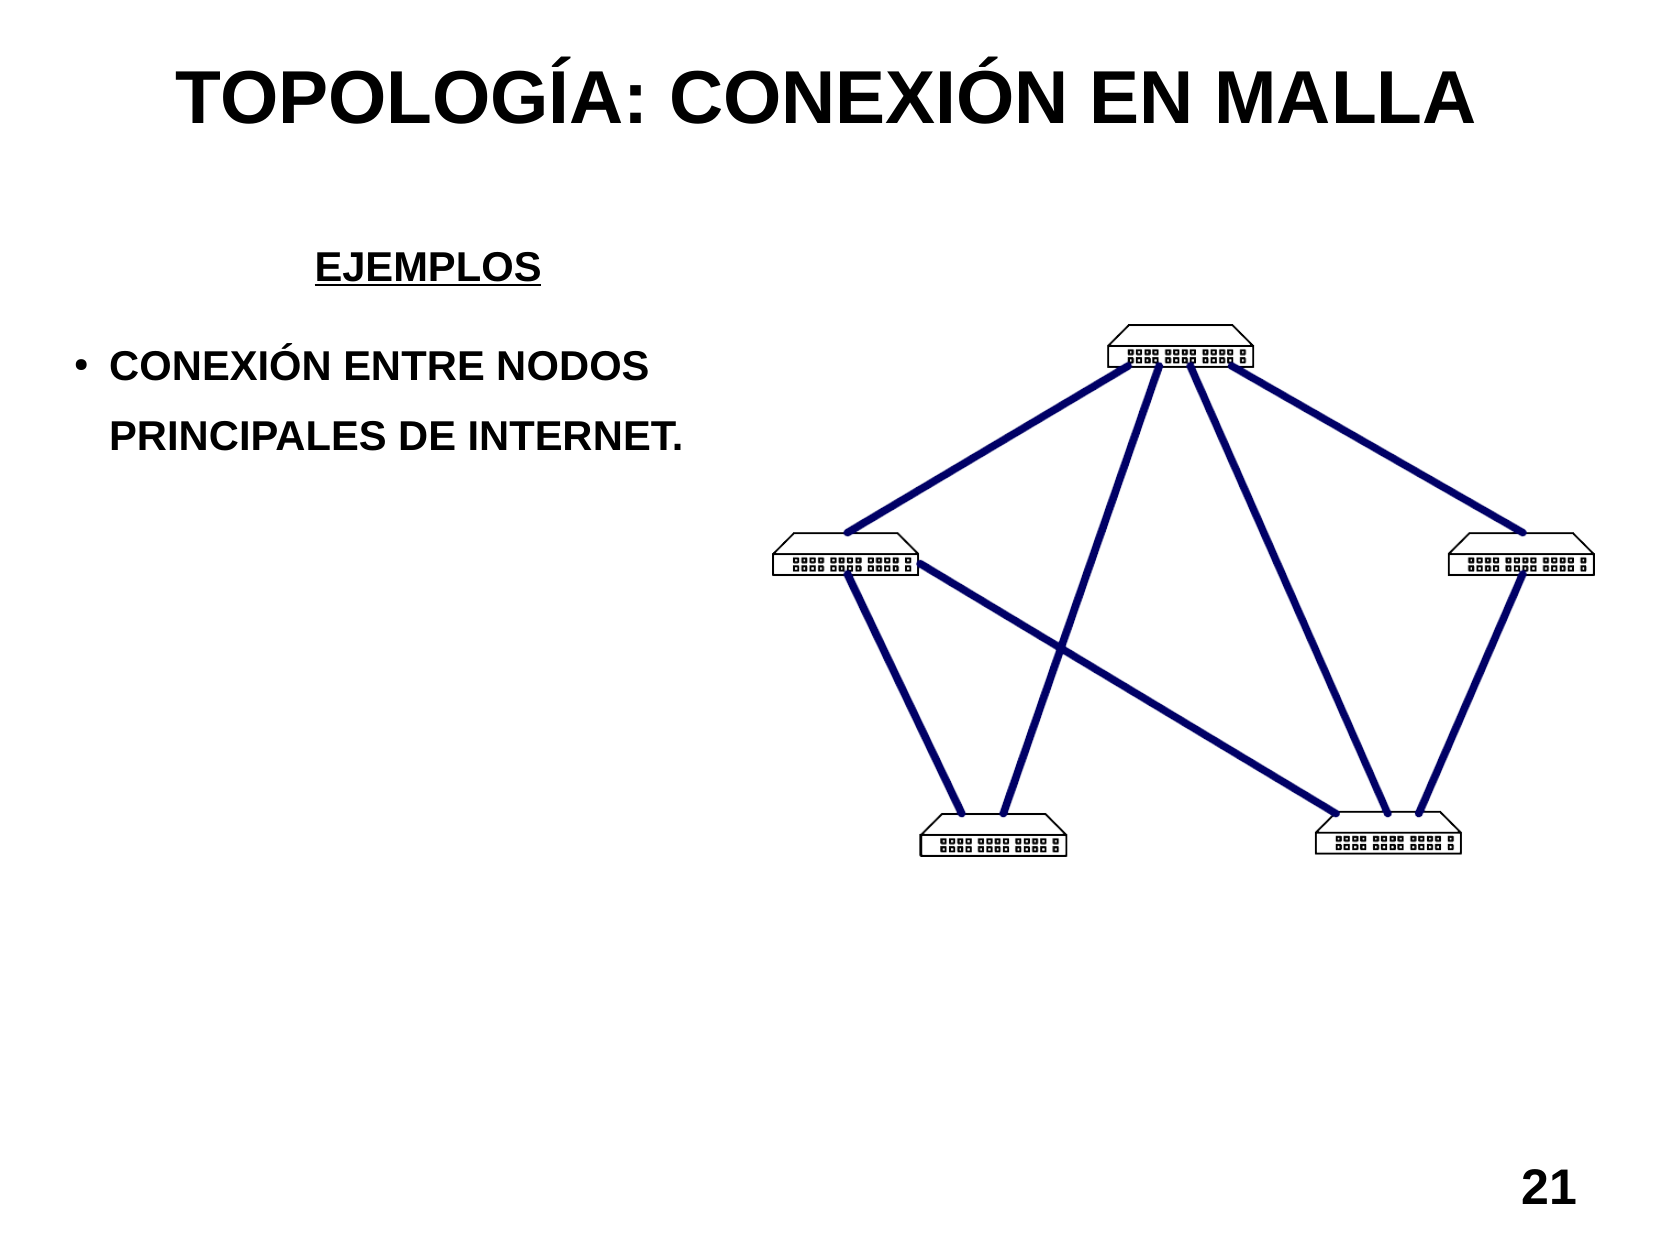

# TOPOLOGÍA: CONEXIÓN EN MALLA
EJEMPLOS
CONEXIÓN ENTRE NODOS PRINCIPALES DE INTERNET.